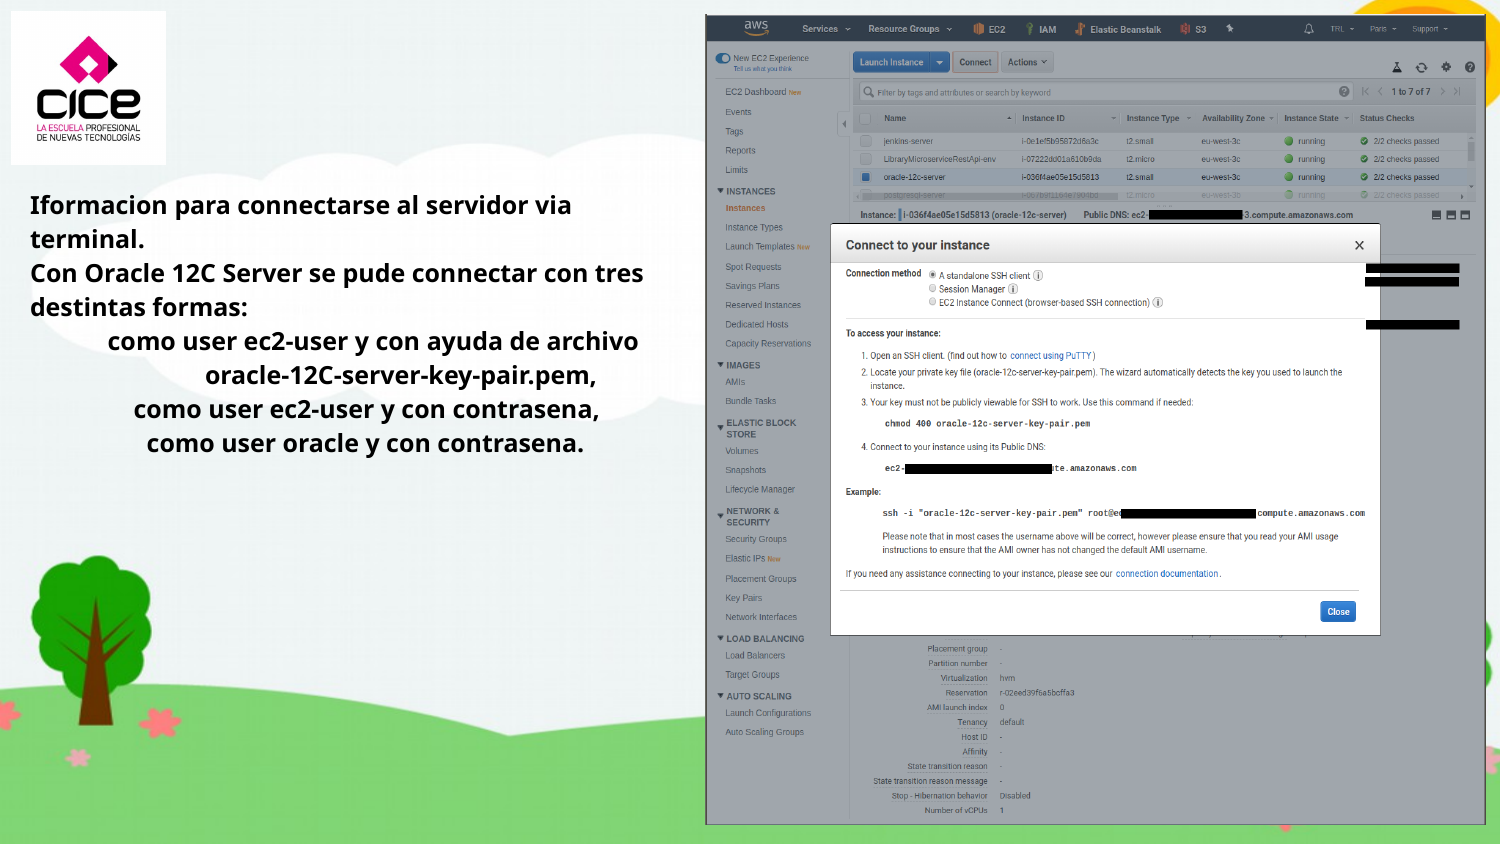

# Iformacion para connectarse al servidor via terminal. Con Oracle 12C Server se pude connectar con tres destintas formas: como user ec2-user y con ayuda de archivo oracle-12C-server-key-pair.pem, como user ec2-user y con contrasena, como user oracle y con contrasena.